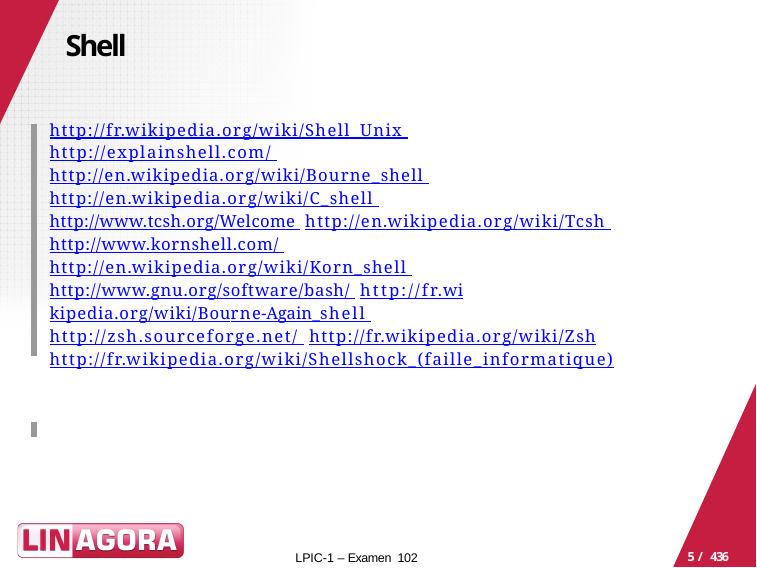

# Shell
http://fr.wikipedia.org/wiki/Shell_Unix http://explainshell.com/ http://en.wikipedia.org/wiki/Bourne_shell http://en.wikipedia.org/wiki/C_shell http://www.tcsh.org/Welcome http://en.wikipedia.org/wiki/Tcsh http://www.kornshell.com/ http://en.wikipedia.org/wiki/Korn_shell http://www.gnu.org/software/bash/ http://fr.wikipedia.org/wiki/Bourne-Again_shell http://zsh.sourceforge.net/ http://fr.wikipedia.org/wiki/Zsh
http://fr.wikipedia.org/wiki/Shellshock_(faille_informatique)
LPIC-1 – Examen 102